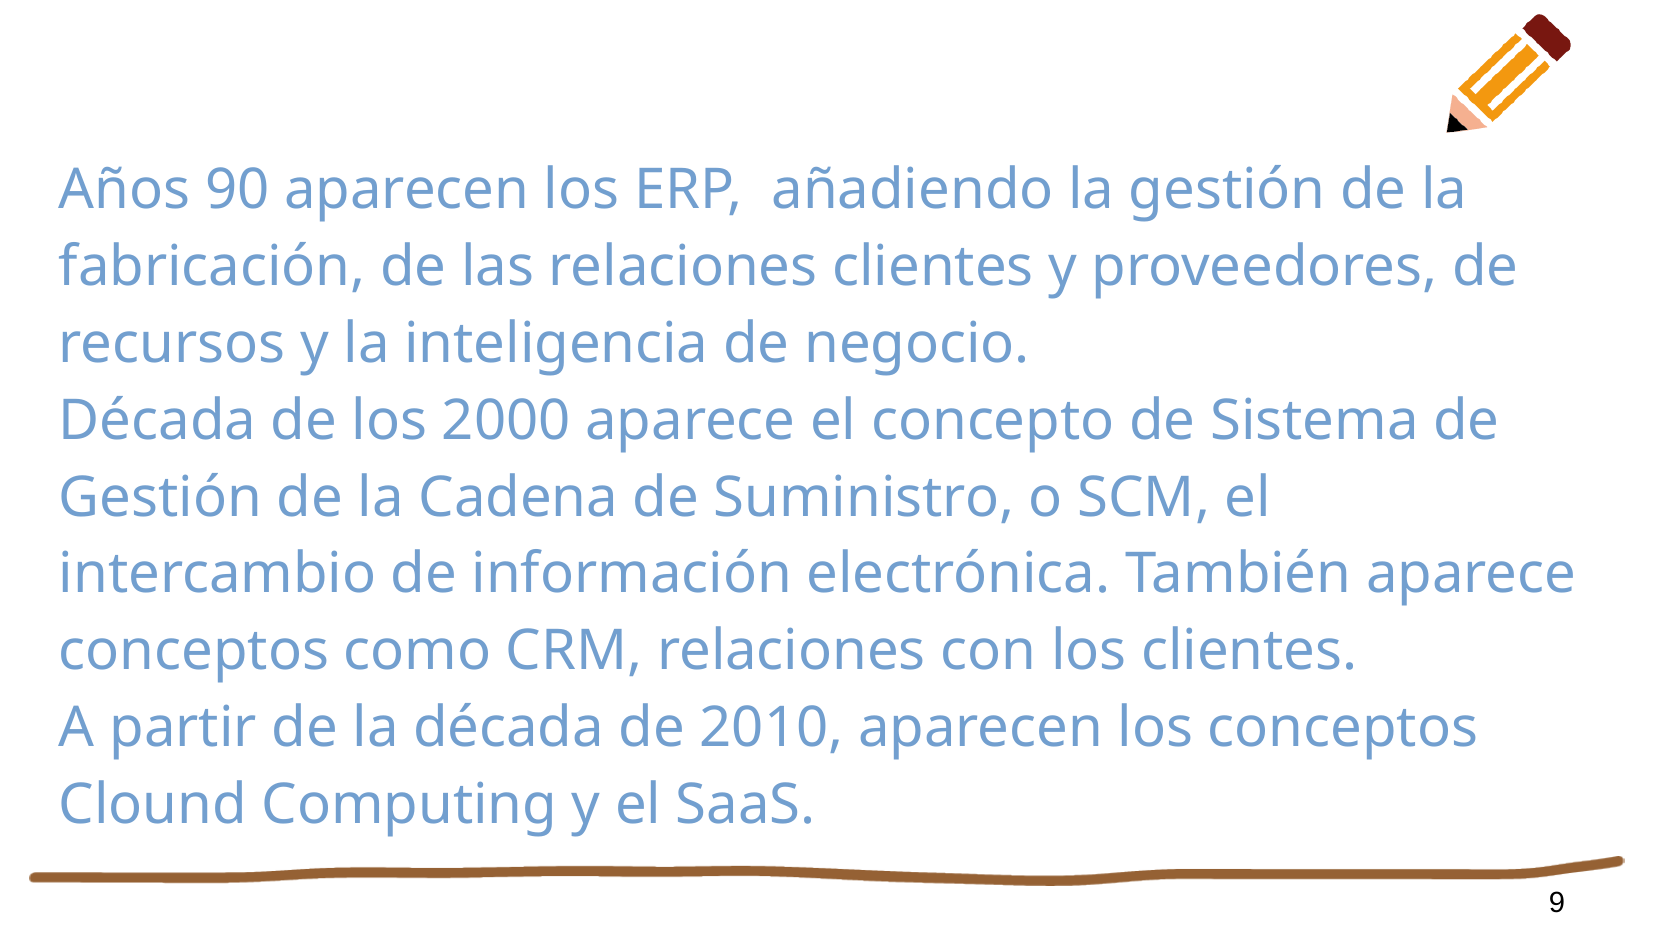

# Años 90 aparecen los ERP, añadiendo la gestión de la fabricación, de las relaciones clientes y proveedores, de recursos y la inteligencia de negocio. Década de los 2000 aparece el concepto de Sistema de Gestión de la Cadena de Suministro, o SCM, el intercambio de información electrónica. También aparece conceptos como CRM, relaciones con los clientes. A partir de la década de 2010, aparecen los conceptos Clound Computing y el SaaS.
9